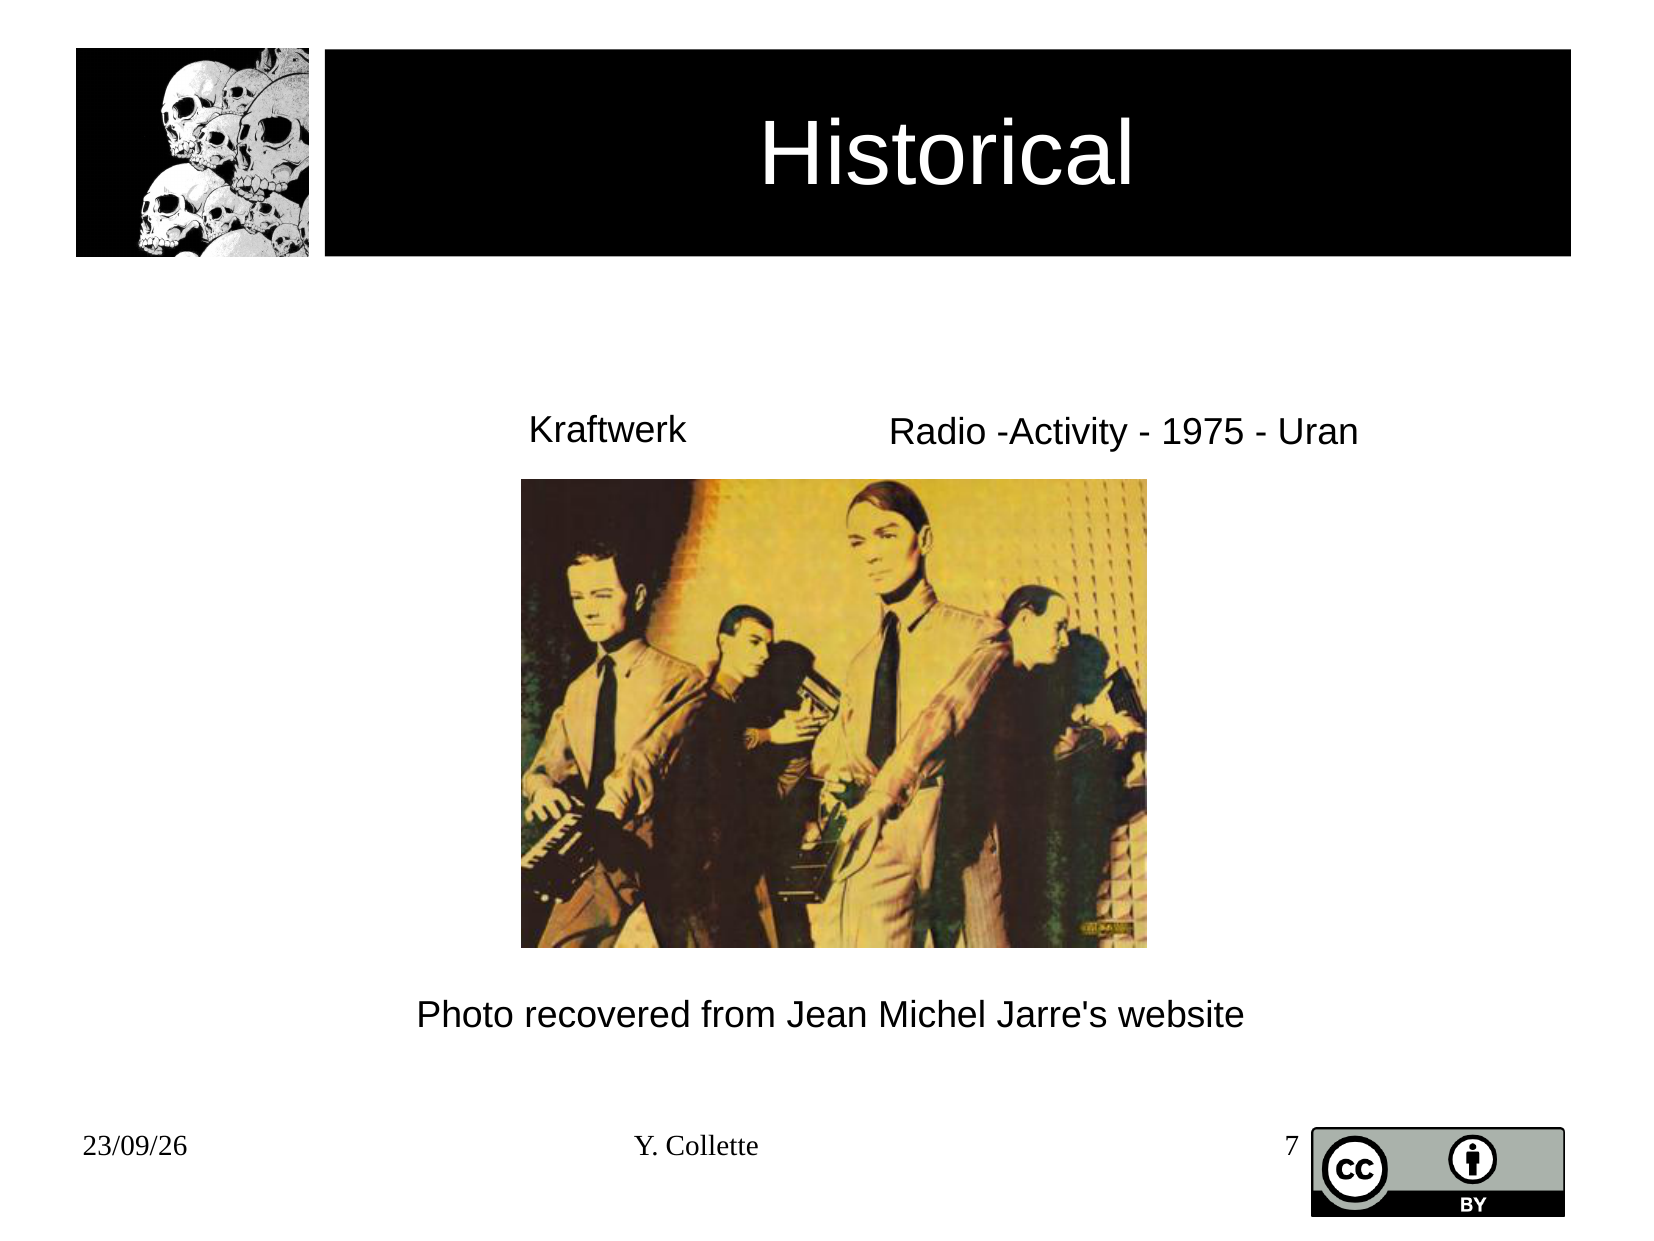

# Historical
Kraftwerk
Radio -Activity - 1975 - Uran
Photo recovered from Jean Michel Jarre's website
Y. Collette
7